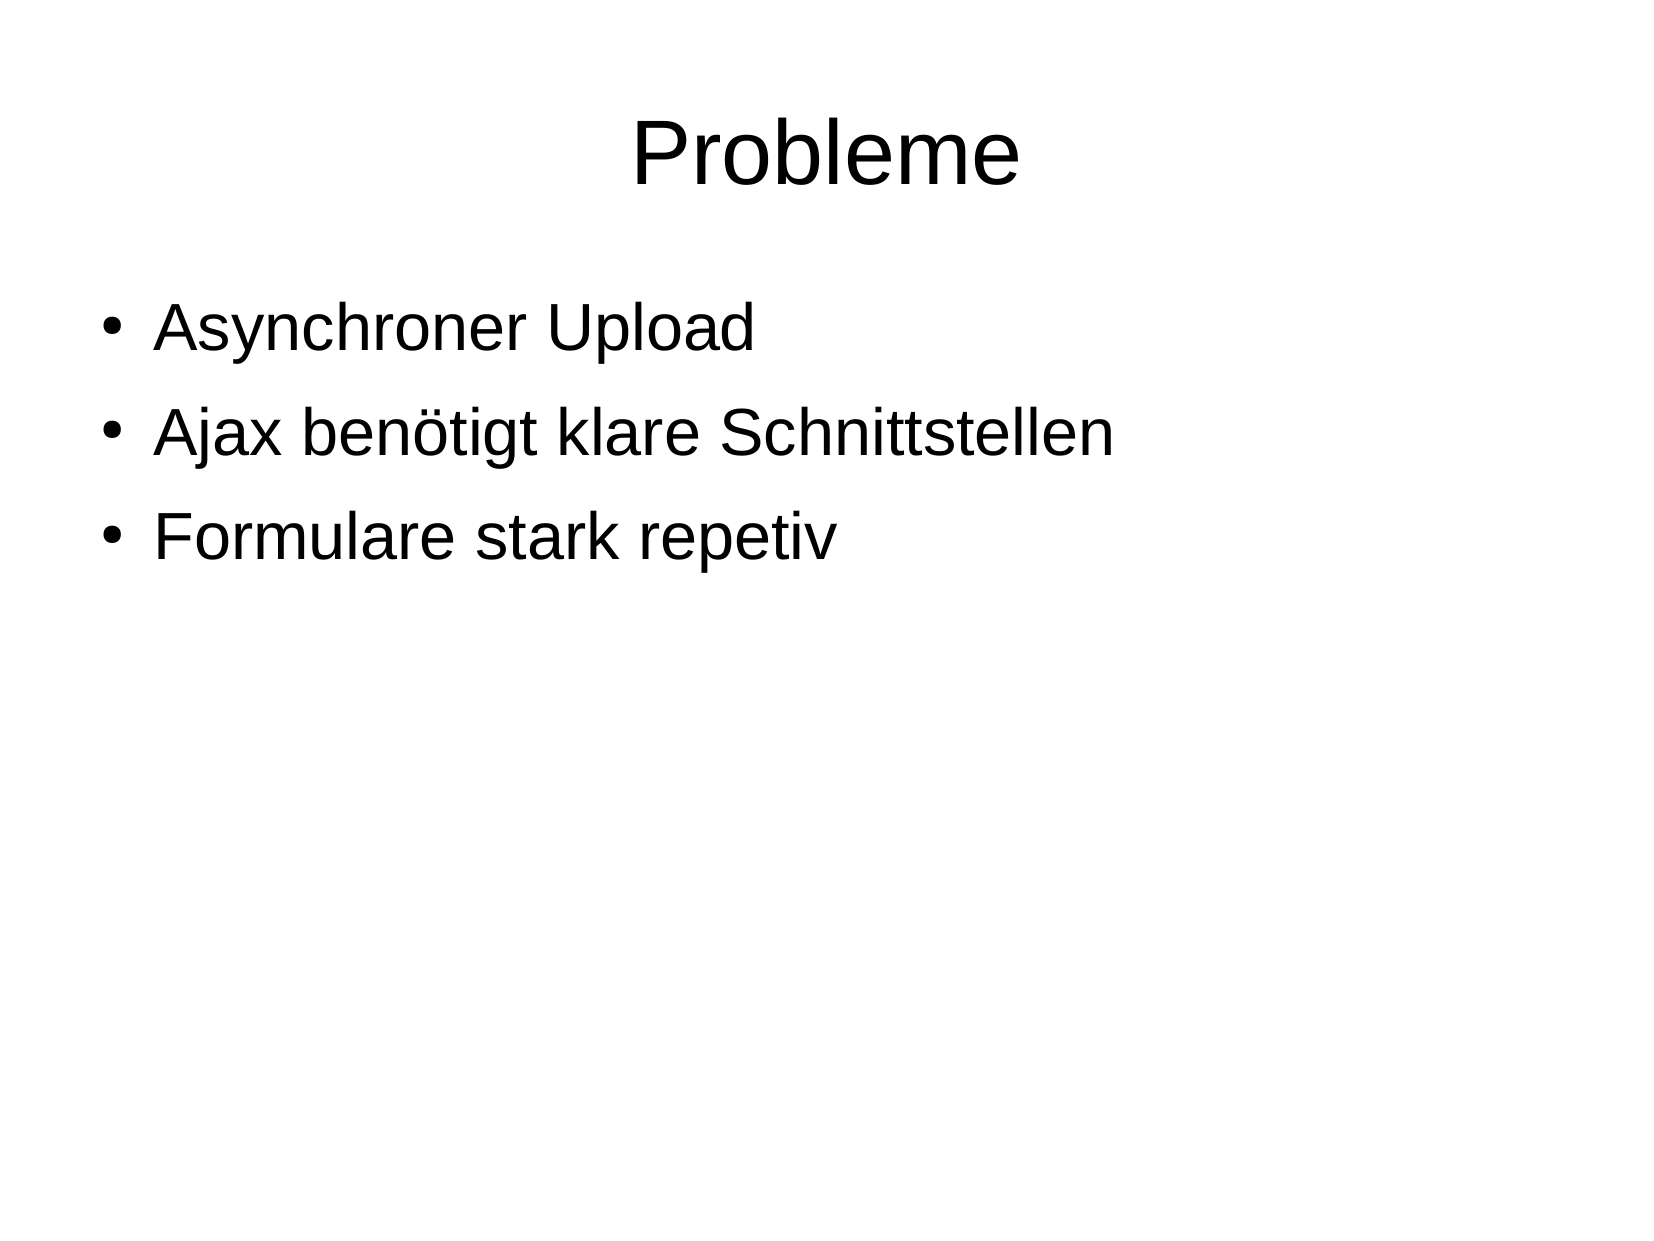

# Probleme
Asynchroner Upload
Ajax benötigt klare Schnittstellen
Formulare stark repetiv